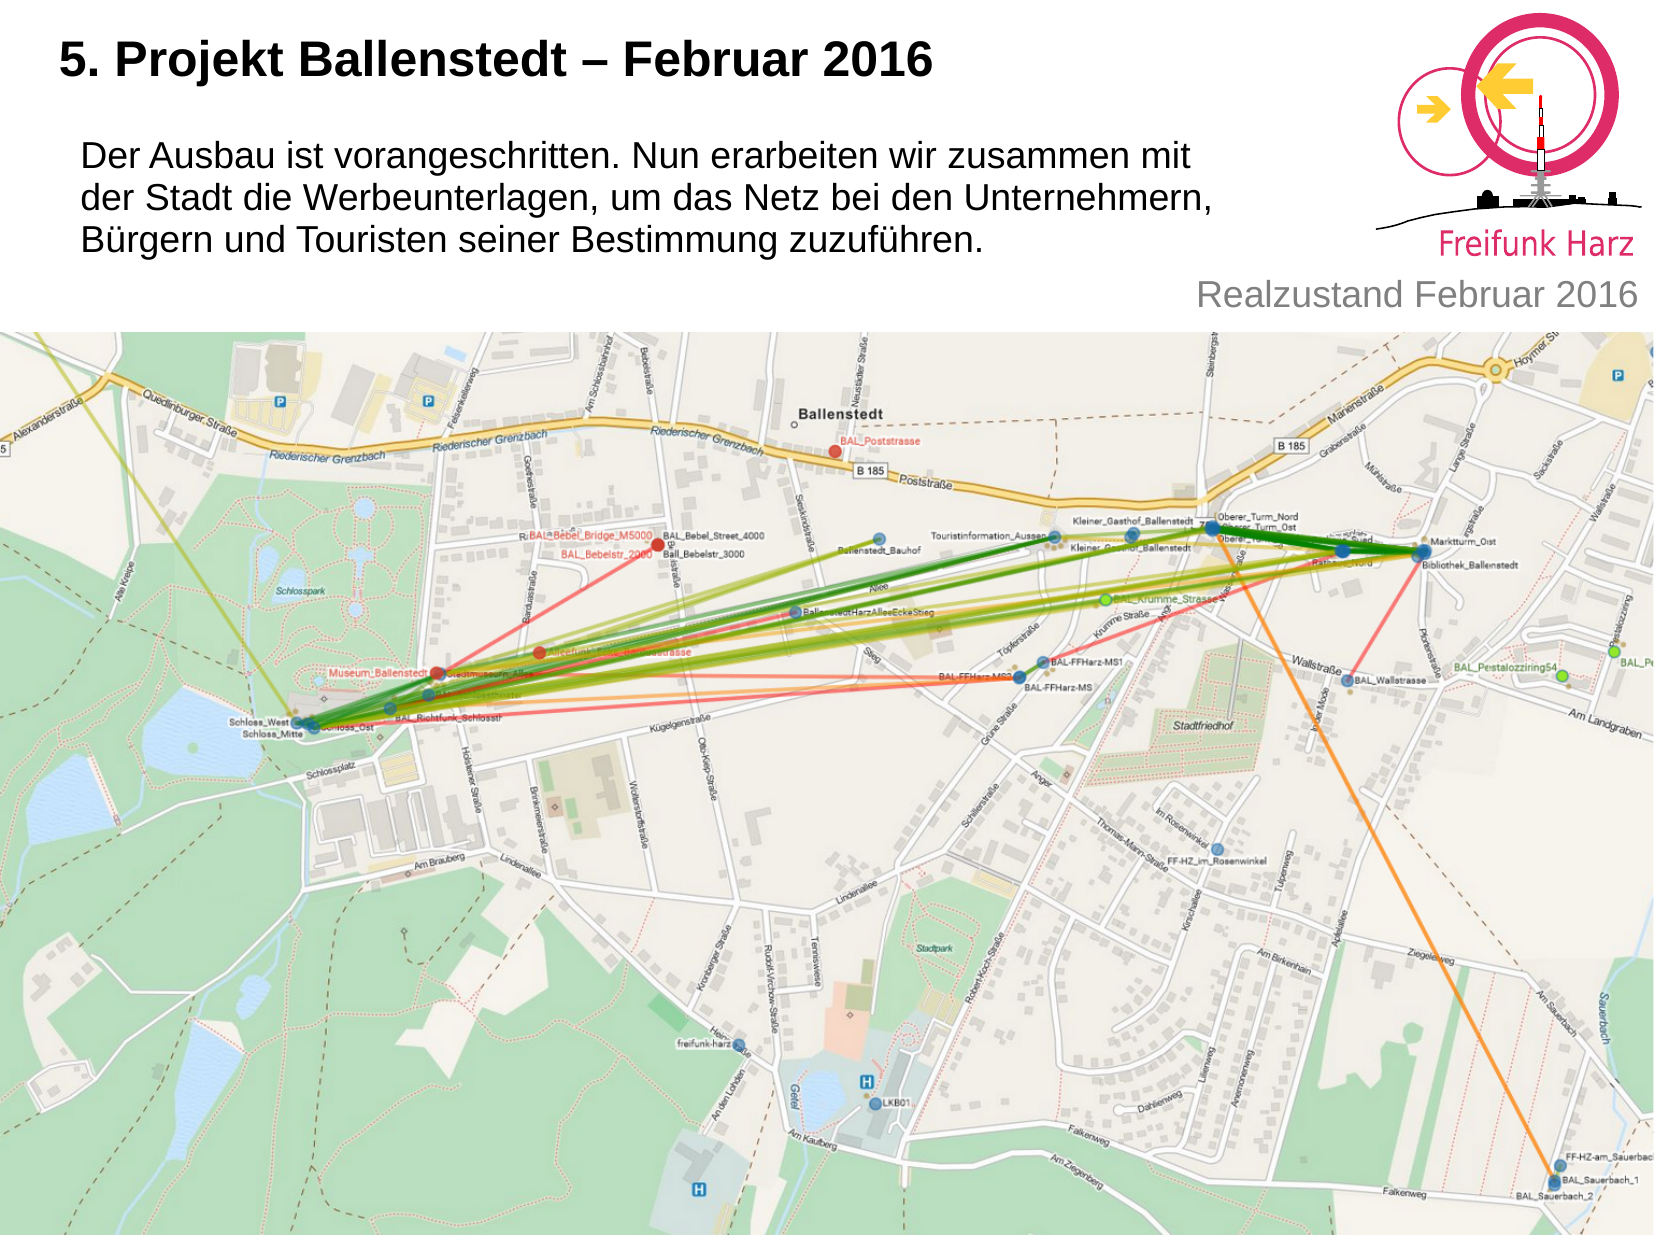

5. Projekt Ballenstedt – Februar 2016
Der Ausbau ist vorangeschritten. Nun erarbeiten wir zusammen mit der Stadt die Werbeunterlagen, um das Netz bei den Unternehmern, Bürgern und Touristen seiner Bestimmung zuzuführen.
Realzustand Februar 2016